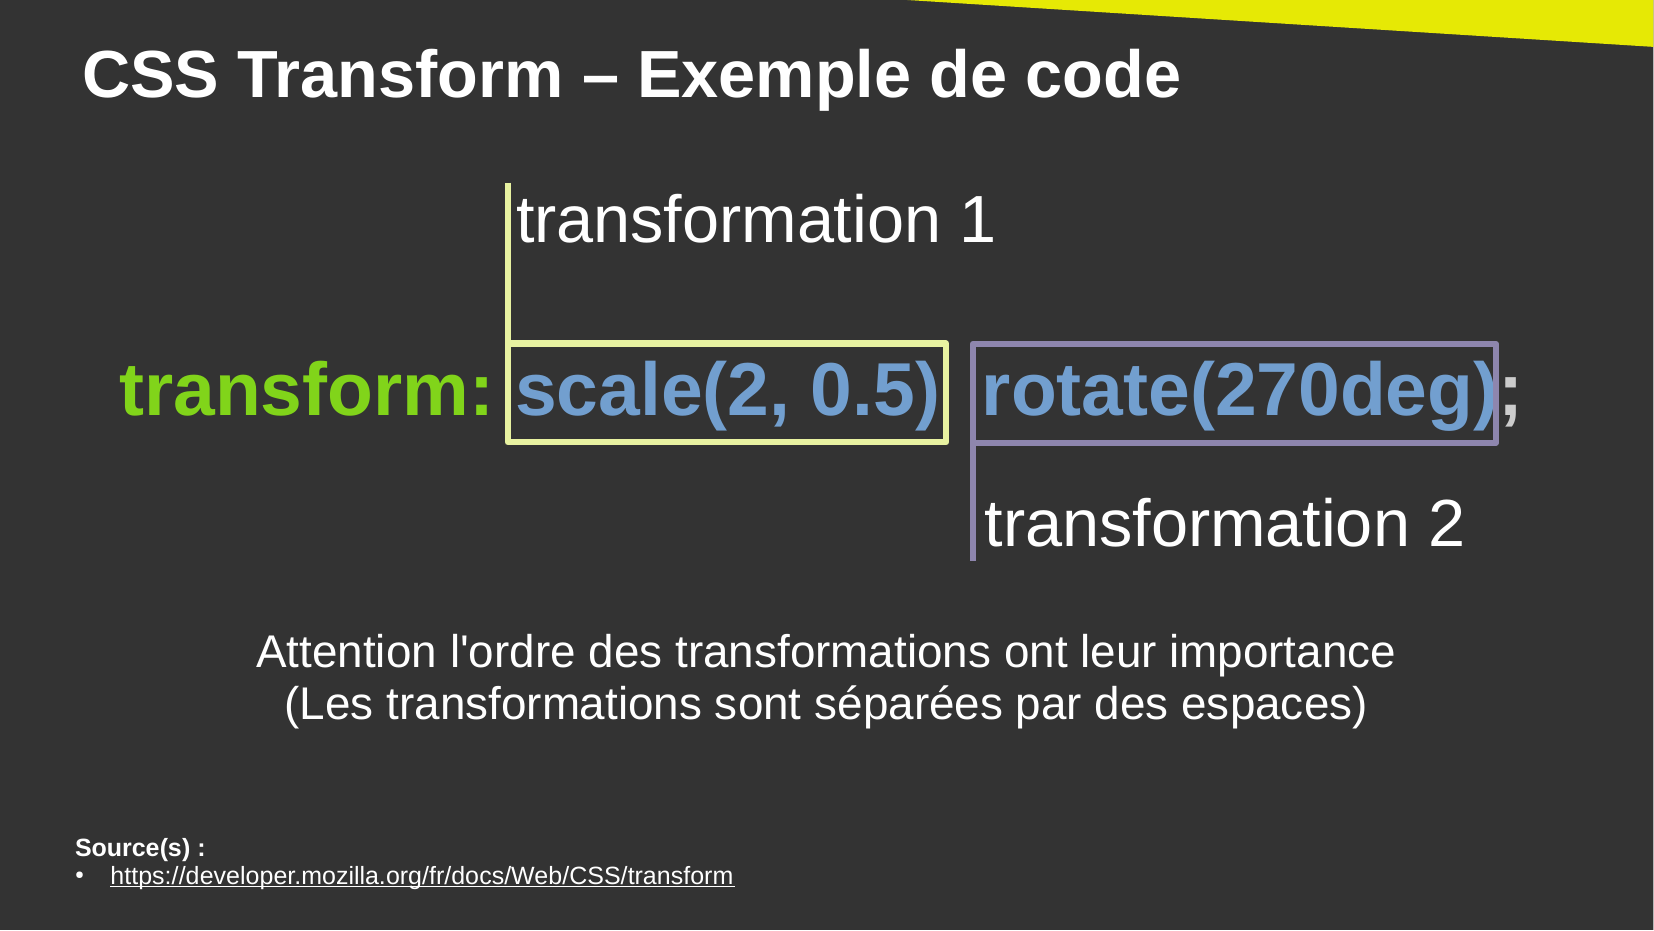

# CSS Transform – Exemple de code
transformation 1
transform: scale(2, 0.5) rotate(270deg);
transformation 2
Attention l'ordre des transformations ont leur importance
(Les transformations sont séparées par des espaces)
Source(s) :
https://developer.mozilla.org/fr/docs/Web/CSS/transform